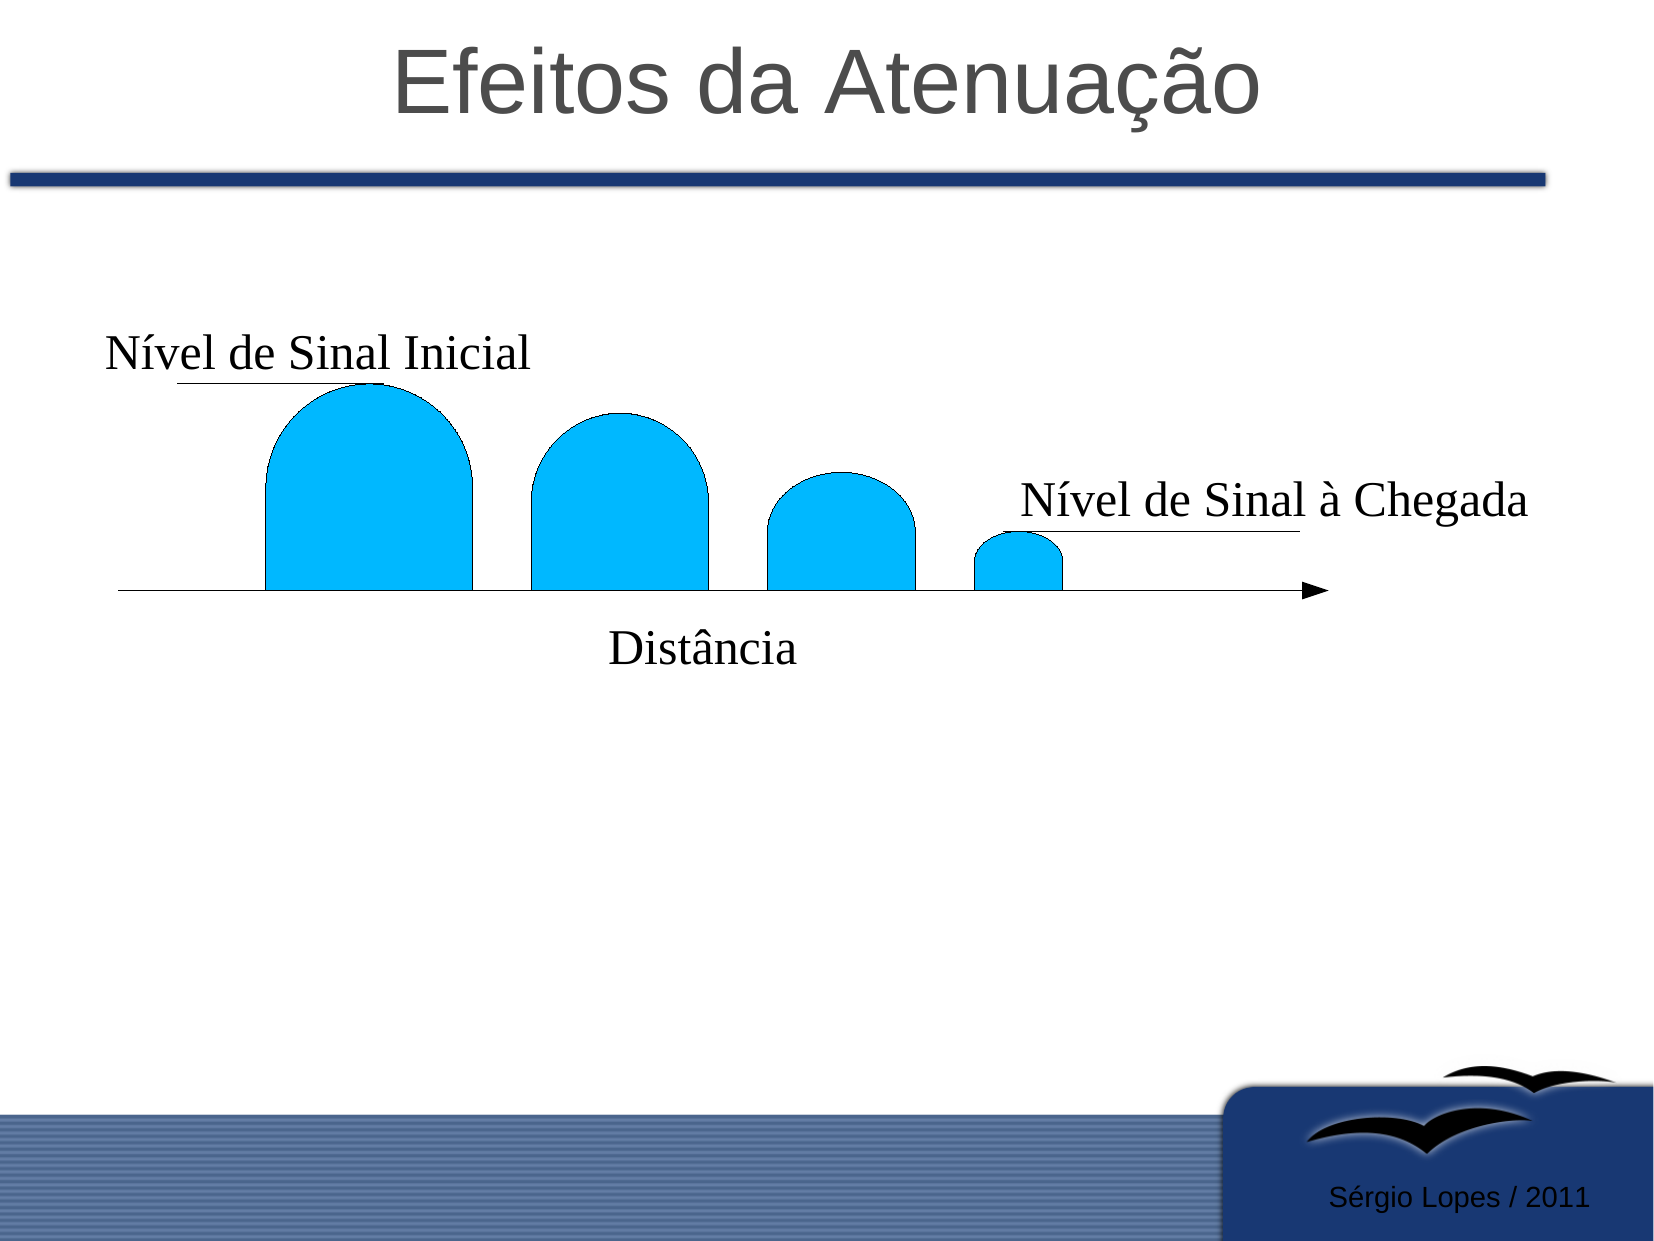

# Efeitos da Atenuação
Nível de Sinal Inicial
Nível de Sinal à Chegada
Distância
Sérgio Lopes / 2011